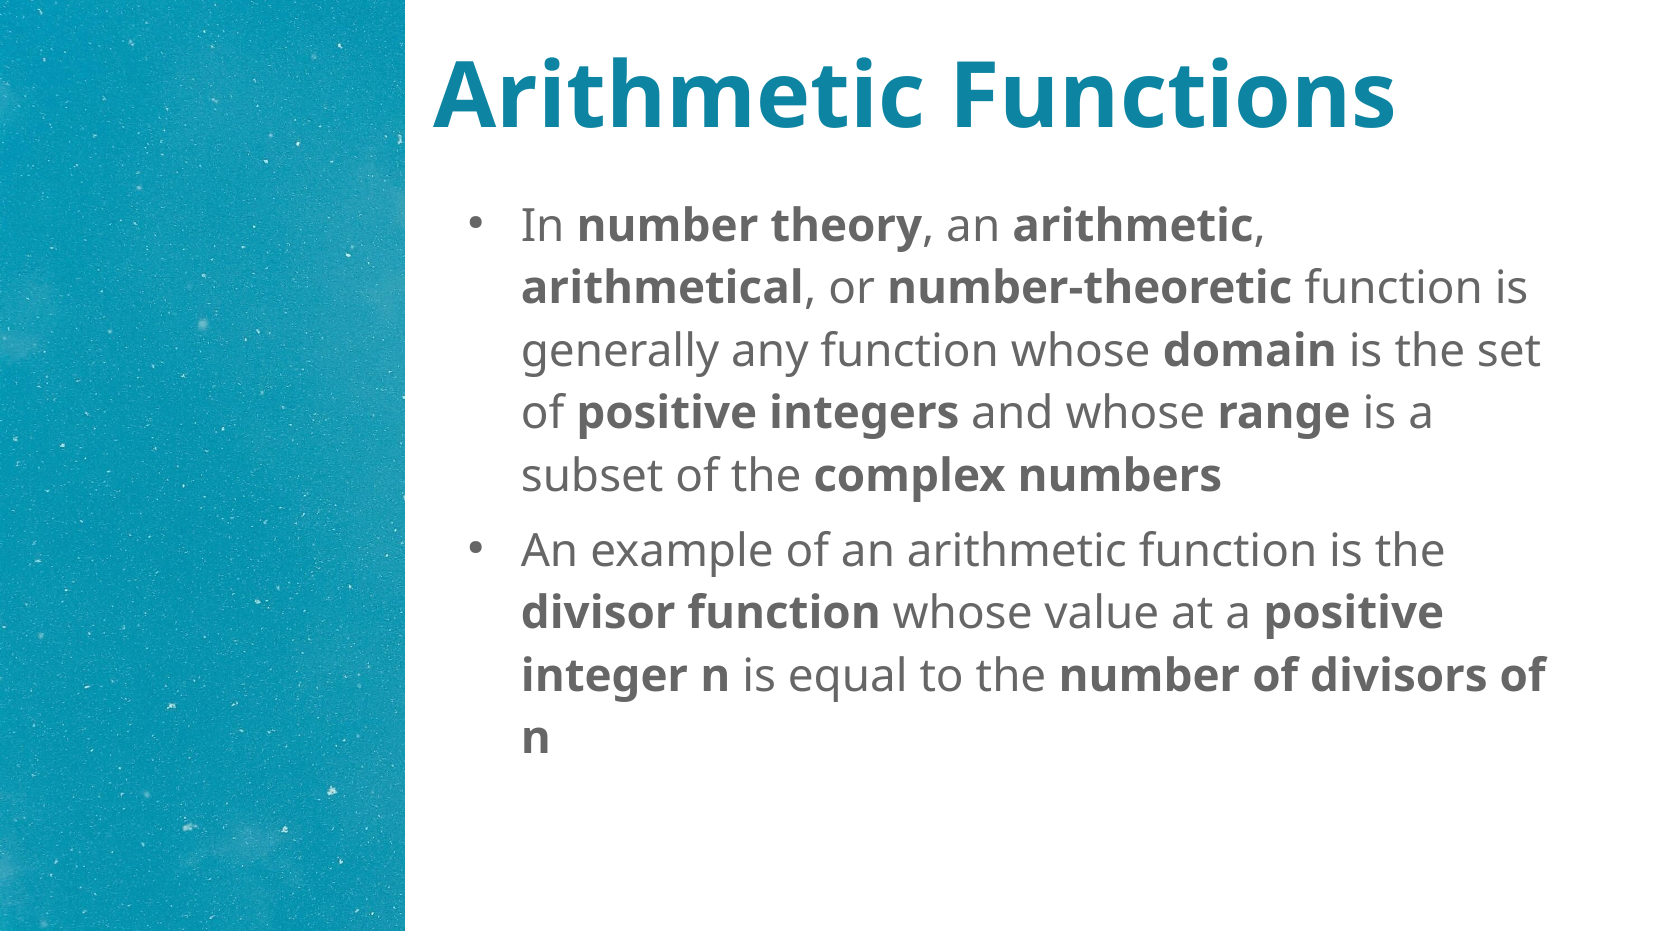

# Arithmetic Functions
In number theory, an arithmetic, arithmetical, or number-theoretic function is generally any function whose domain is the set of positive integers and whose range is a subset of the complex numbers
An example of an arithmetic function is the divisor function whose value at a positive integer n is equal to the number of divisors of n